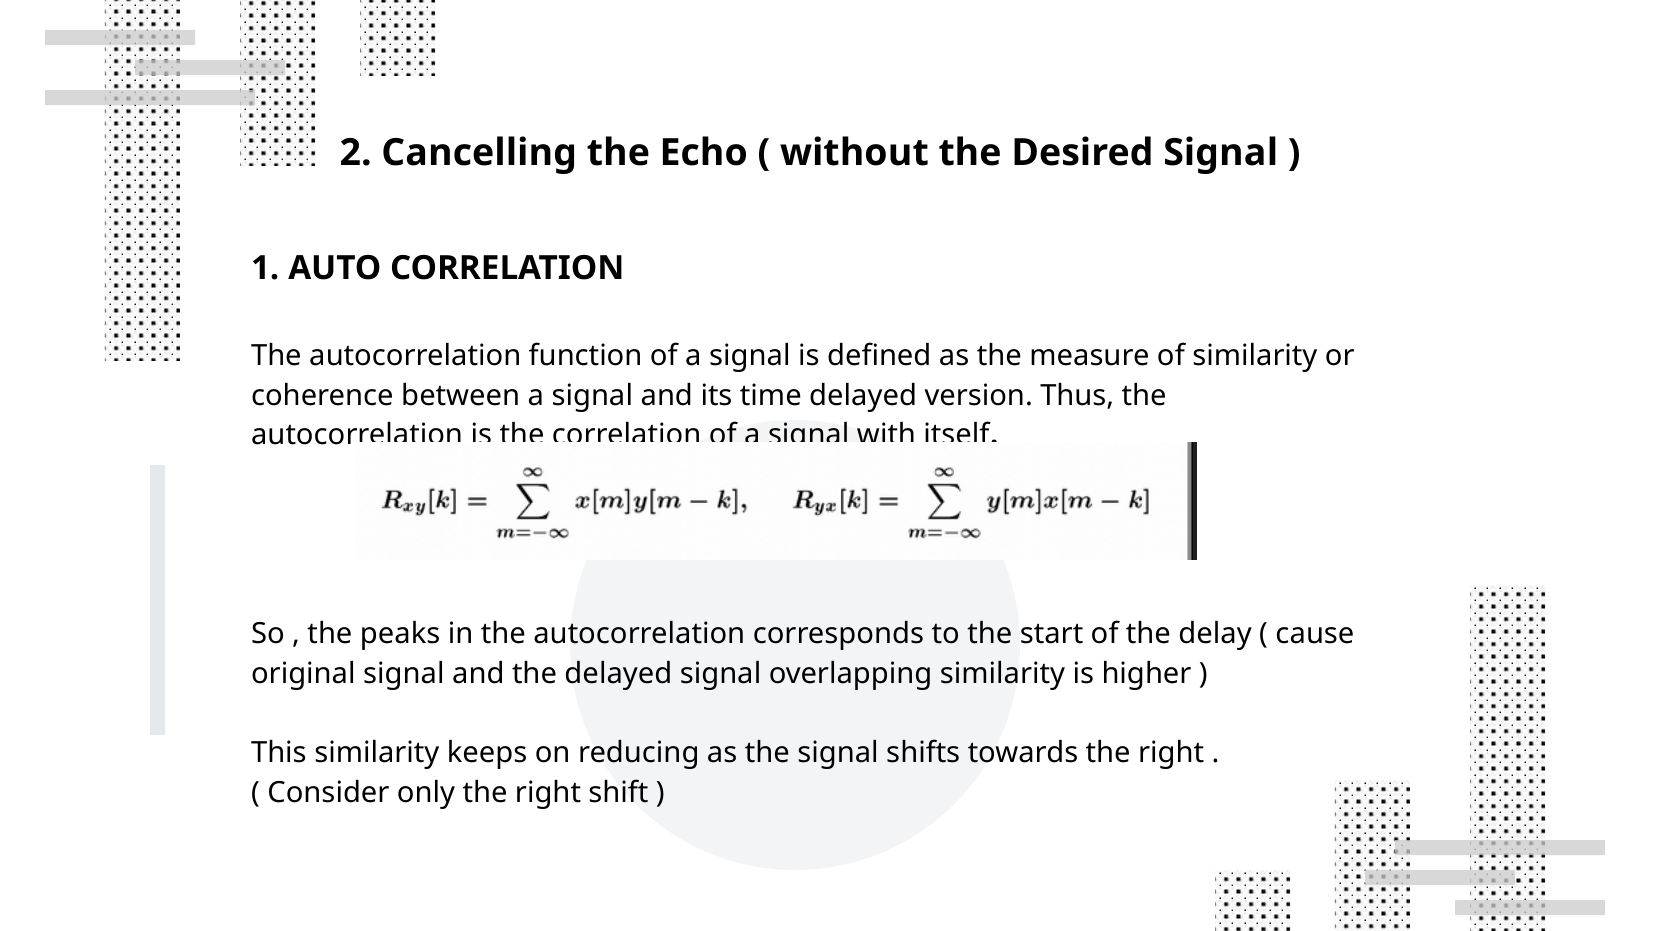

2. Cancelling the Echo ( without the Desired Signal )
1. AUTO CORRELATION
The autocorrelation function of a signal is defined as the measure of similarity or coherence between a signal and its time delayed version. Thus, the autocorrelation is the correlation of a signal with itself.
So , the peaks in the autocorrelation corresponds to the start of the delay ( cause original signal and the delayed signal overlapping similarity is higher )
This similarity keeps on reducing as the signal shifts towards the right .
( Consider only the right shift )